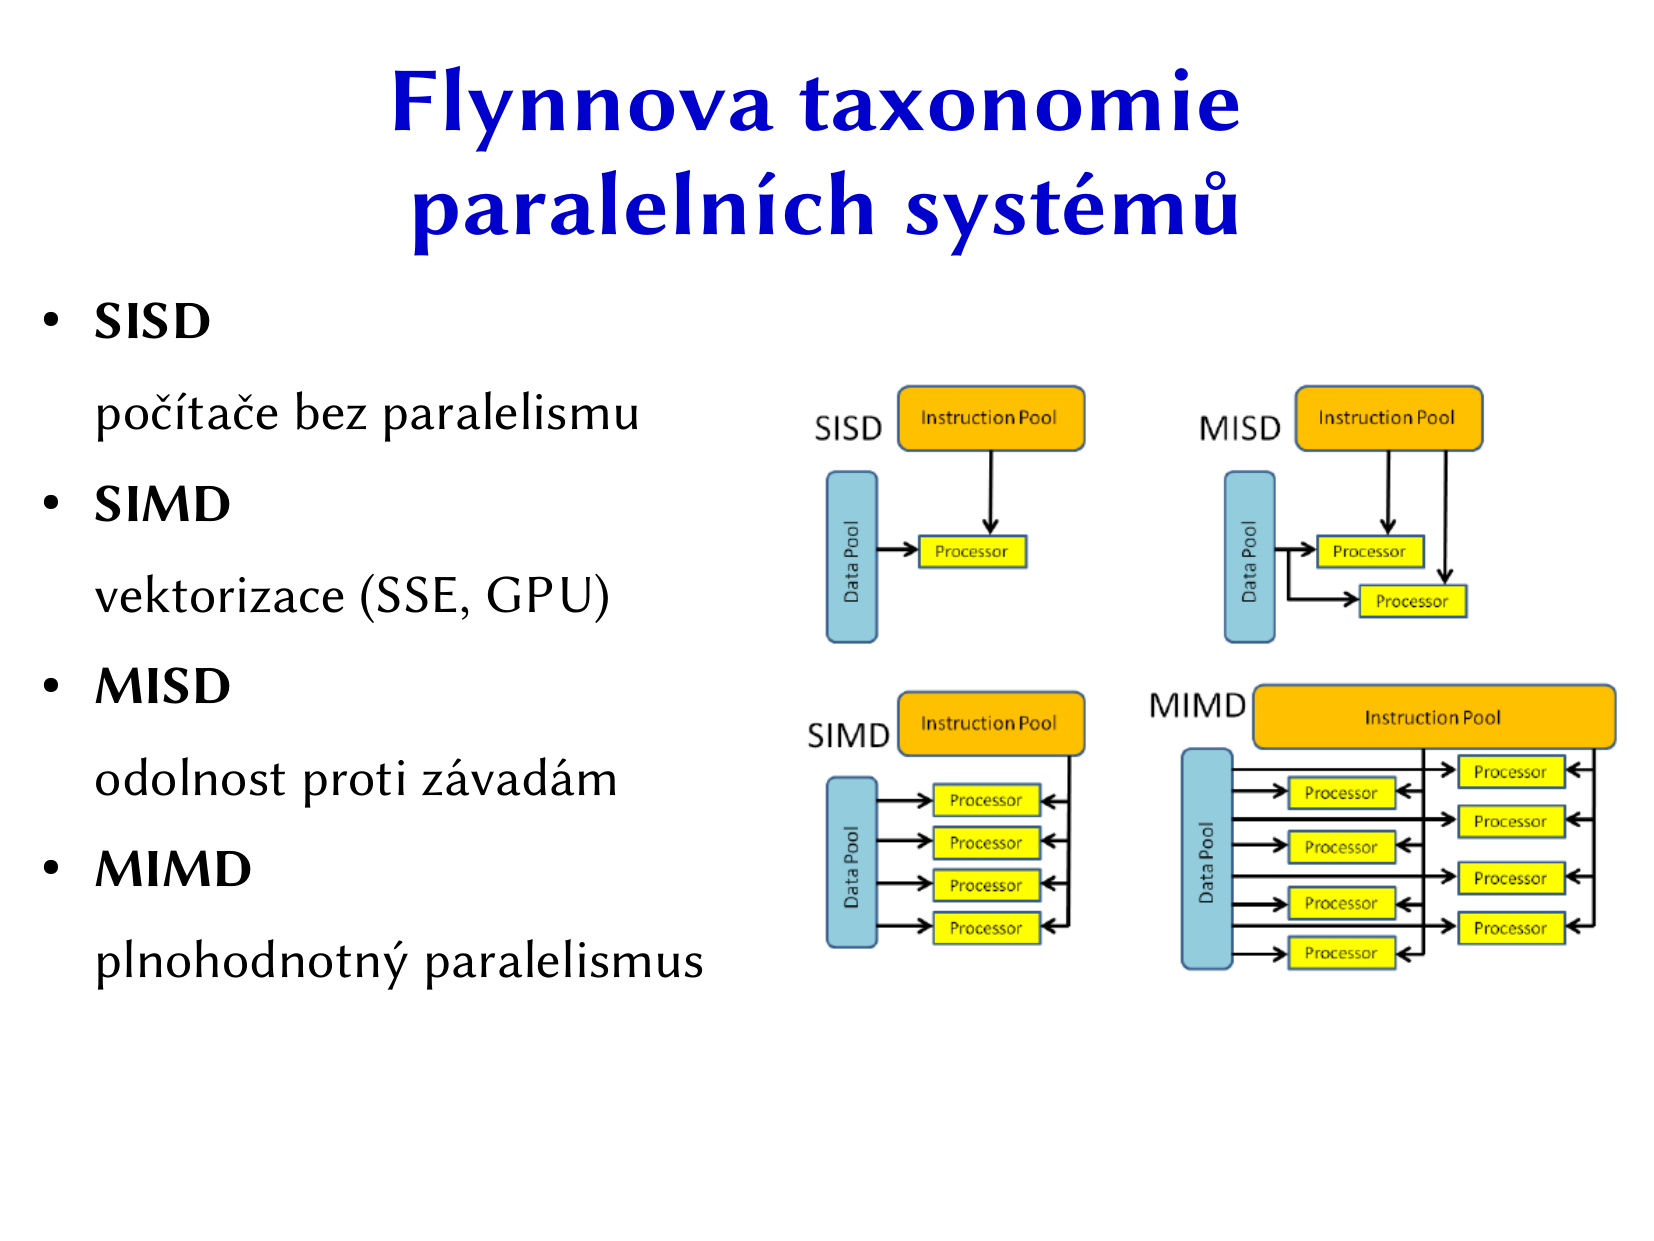

# Flynnova taxonomie paralelních systémů
SISD
počítače bez paralelismu
SIMD
vektorizace (SSE, GPU)
MISD
odolnost proti závadám
MIMD
plnohodnotný paralelismus